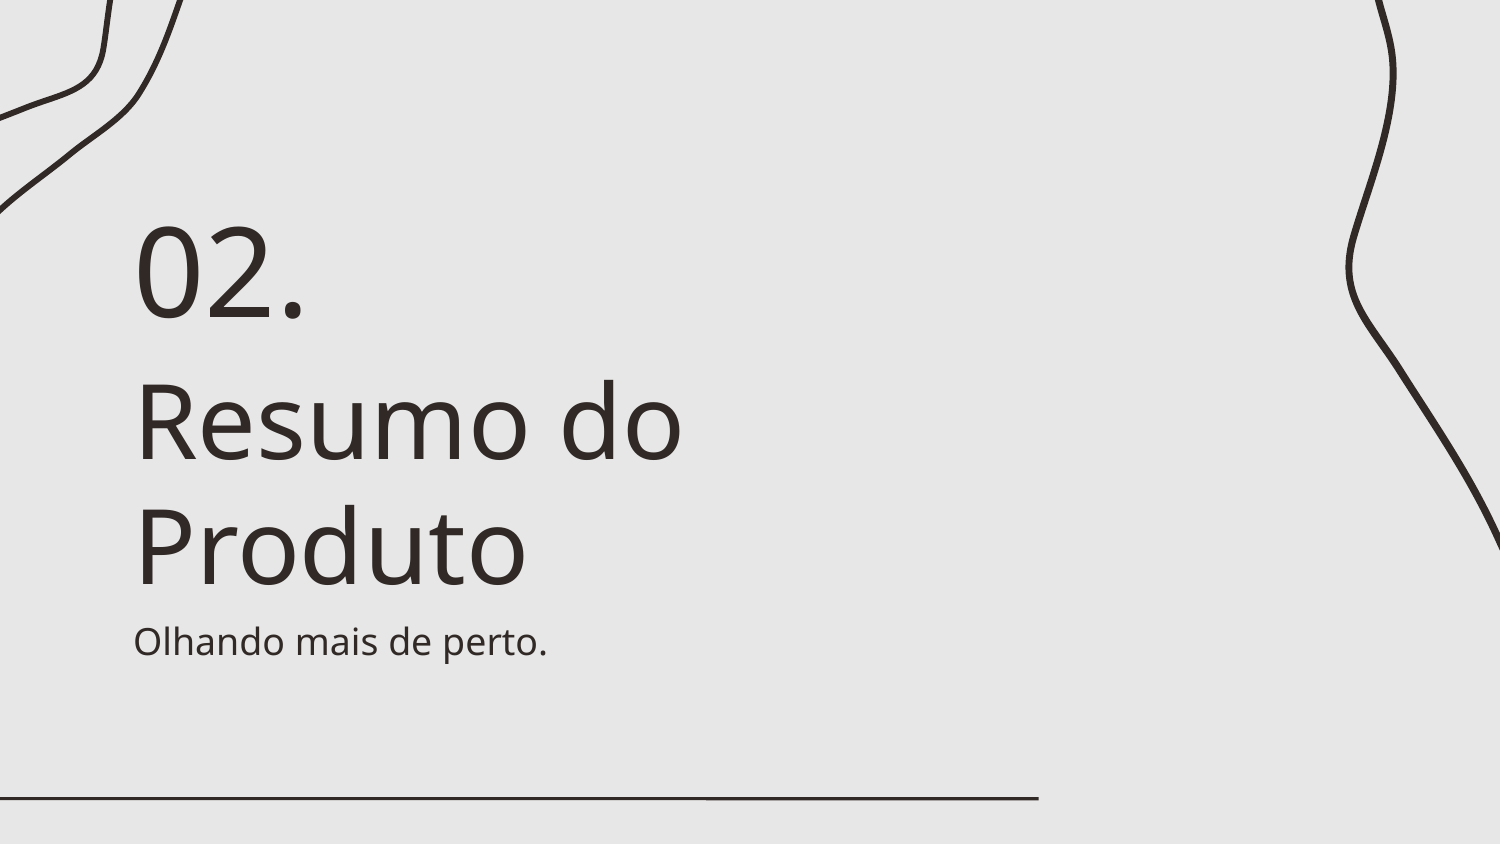

02.
# Resumo do Produto
Olhando mais de perto.